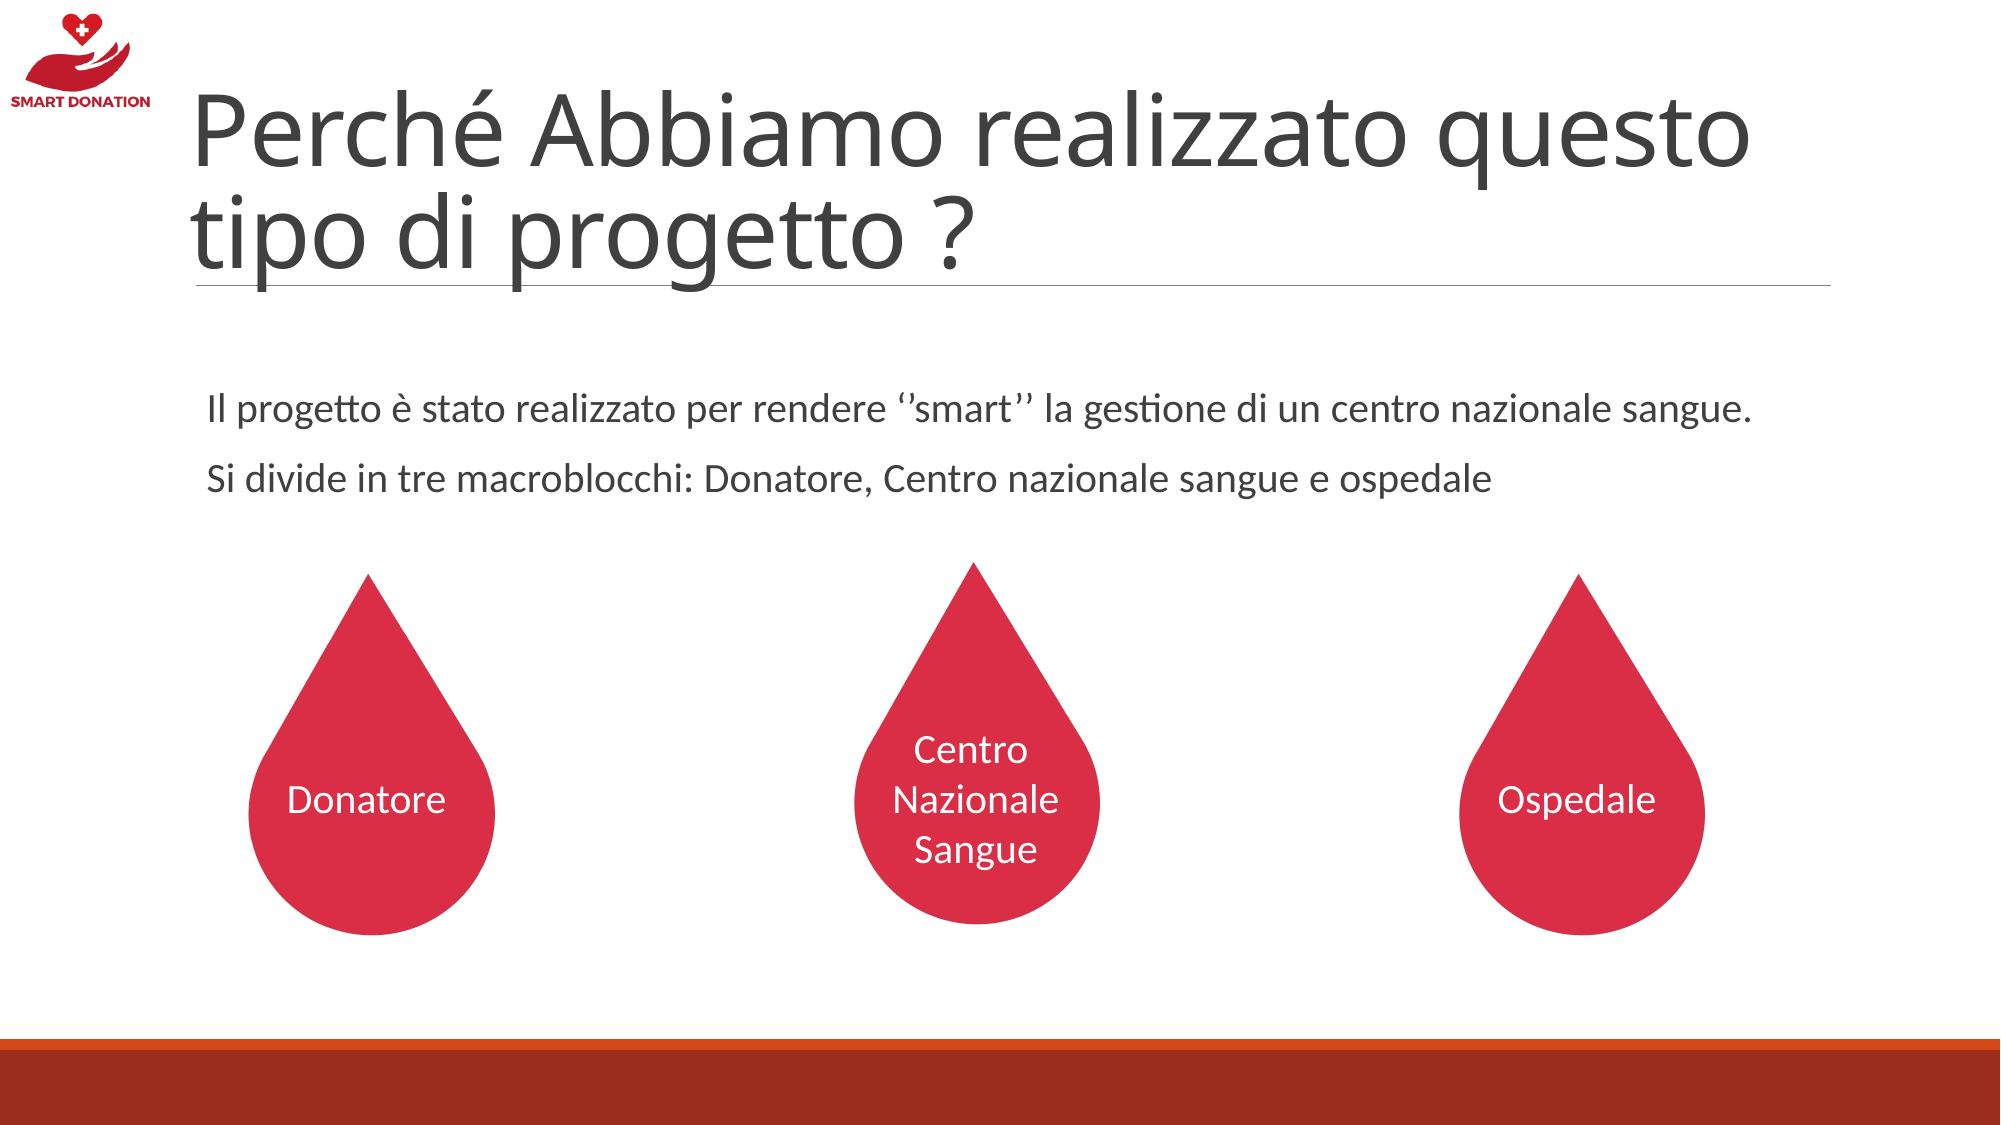

# Perché Abbiamo realizzato questo tipo di progetto ?
Il progetto è stato realizzato per rendere ‘’smart’’ la gestione di un centro nazionale sangue.
Si divide in tre macroblocchi: Donatore, Centro nazionale sangue e ospedale
Centro
Nazionale
Sangue
Ospedale
Donatore